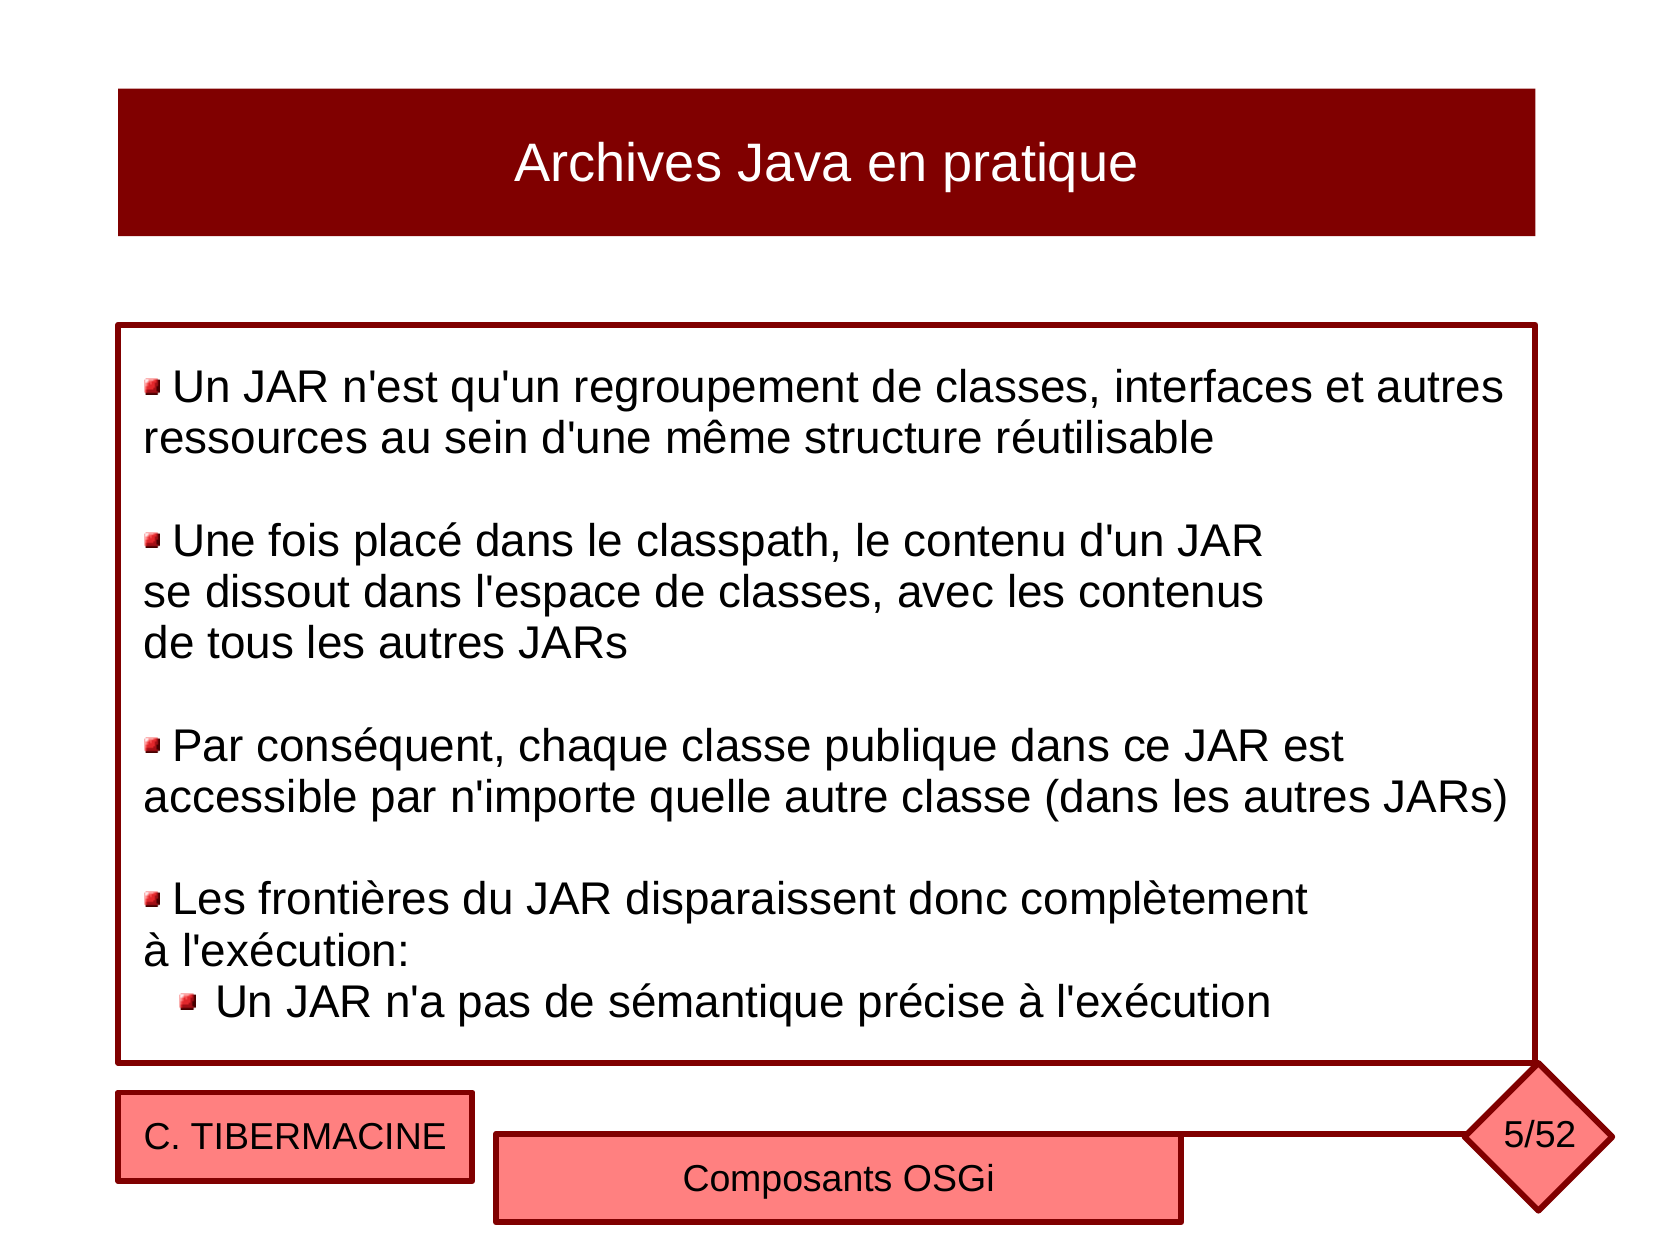

Archives Java en pratique
 Un JAR n'est qu'un regroupement de classes, interfaces et autres
ressources au sein d'une même structure réutilisable
 Une fois placé dans le classpath, le contenu d'un JAR
se dissout dans l'espace de classes, avec les contenus
de tous les autres JARs
 Par conséquent, chaque classe publique dans ce JAR est
accessible par n'importe quelle autre classe (dans les autres JARs)
 Les frontières du JAR disparaissent donc complètement
à l'exécution:
Un JAR n'a pas de sémantique précise à l'exécution
C. TIBERMACINE
Composants OSGi